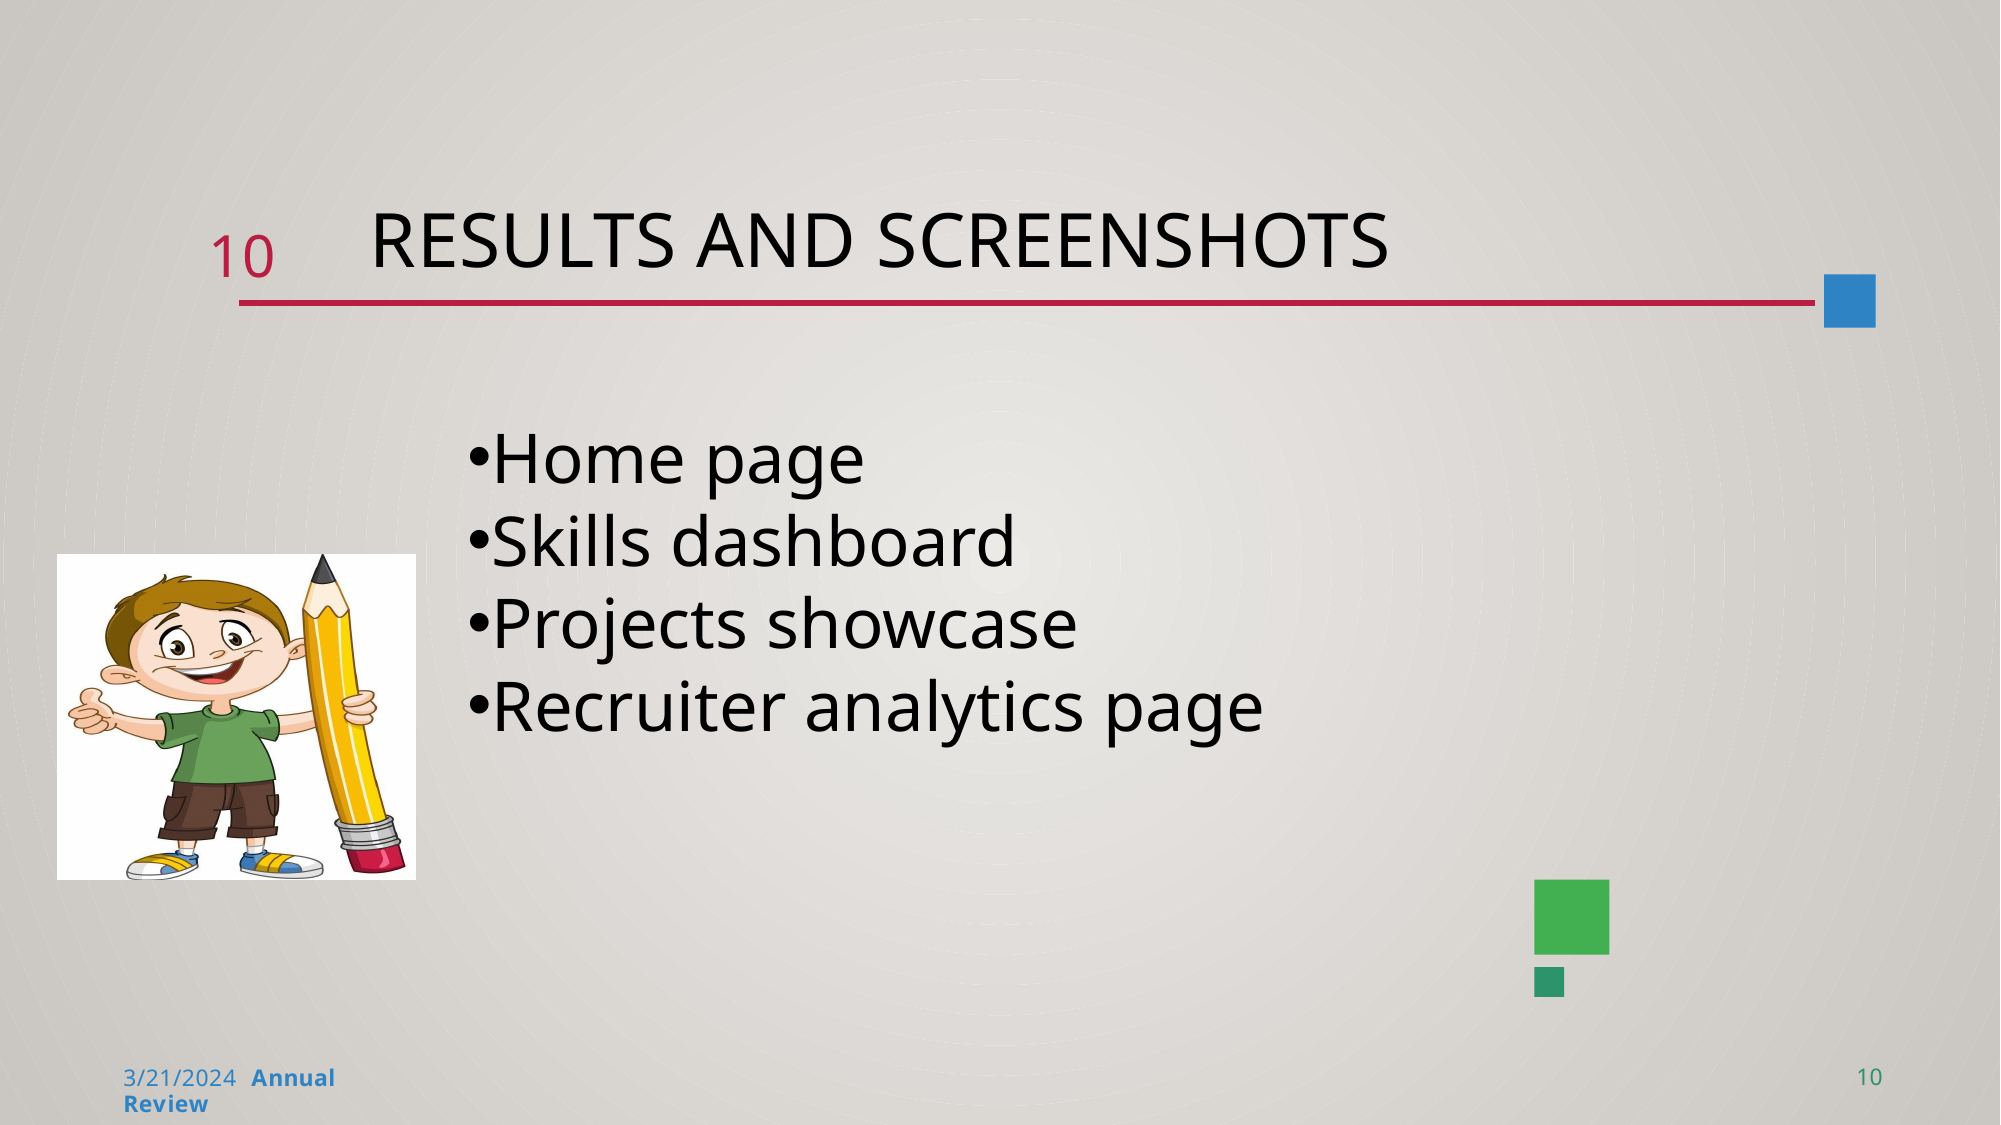

# RESULTS AND SCREENSHOTS
Home page
Skills dashboard
Projects showcase
Recruiter analytics page
3/21/2024 Annual Review